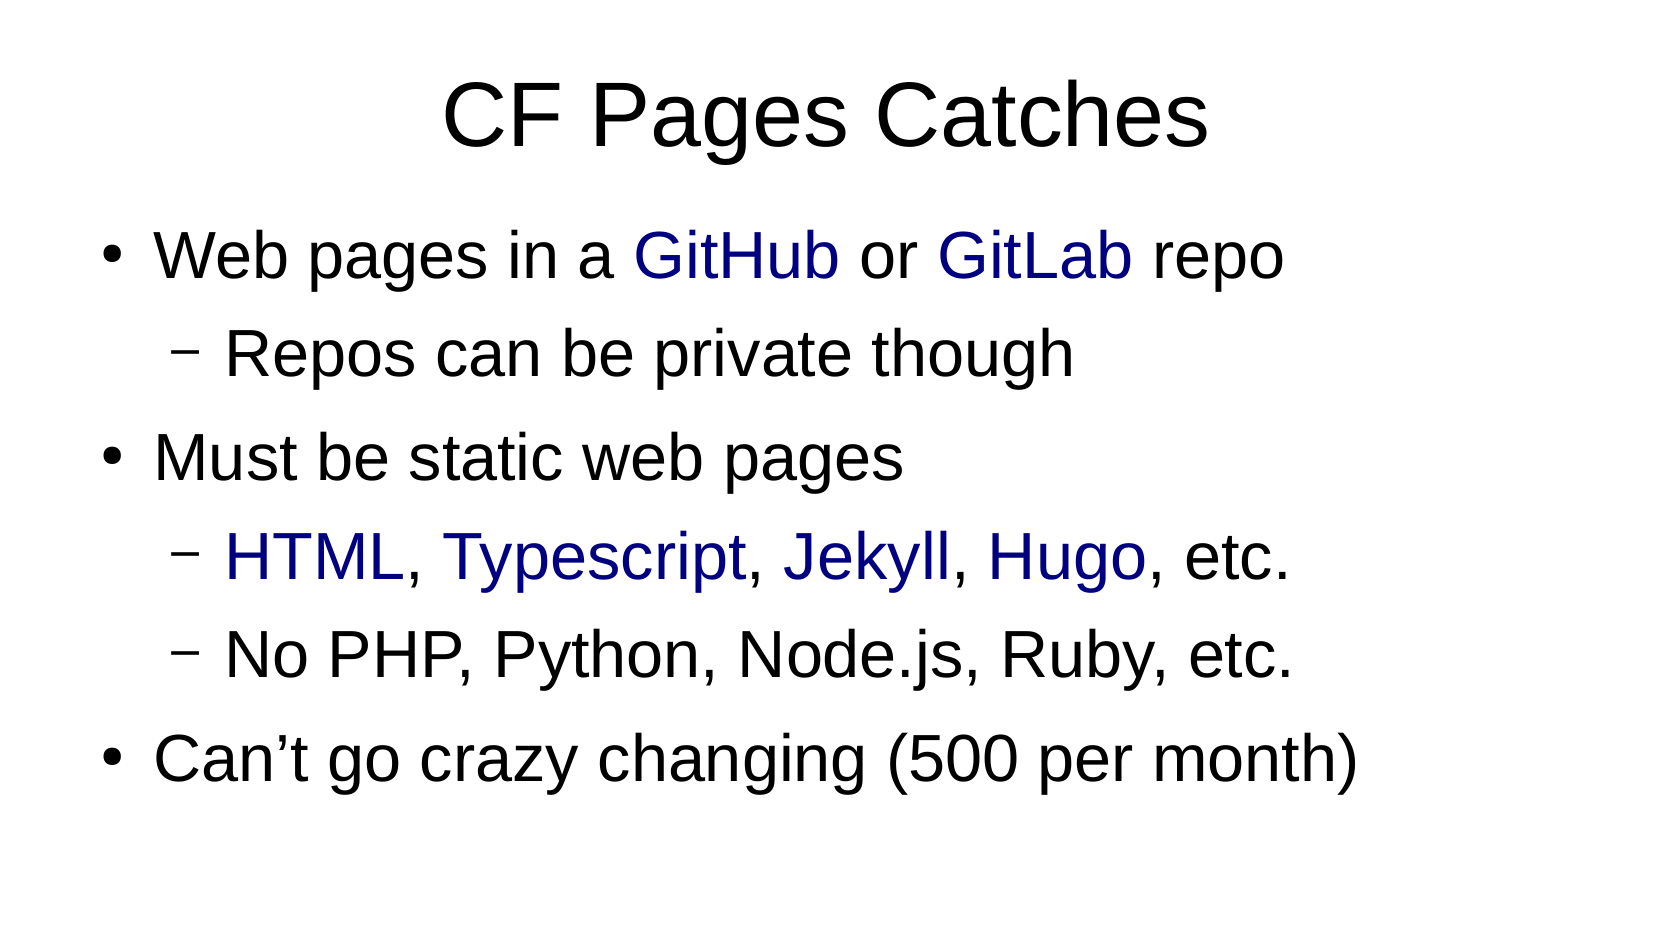

# CF Pages Catches
Web pages in a GitHub or GitLab repo
Repos can be private though
Must be static web pages
HTML, Typescript, Jekyll, Hugo, etc.
No PHP, Python, Node.js, Ruby, etc.
Can’t go crazy changing (500 per month)